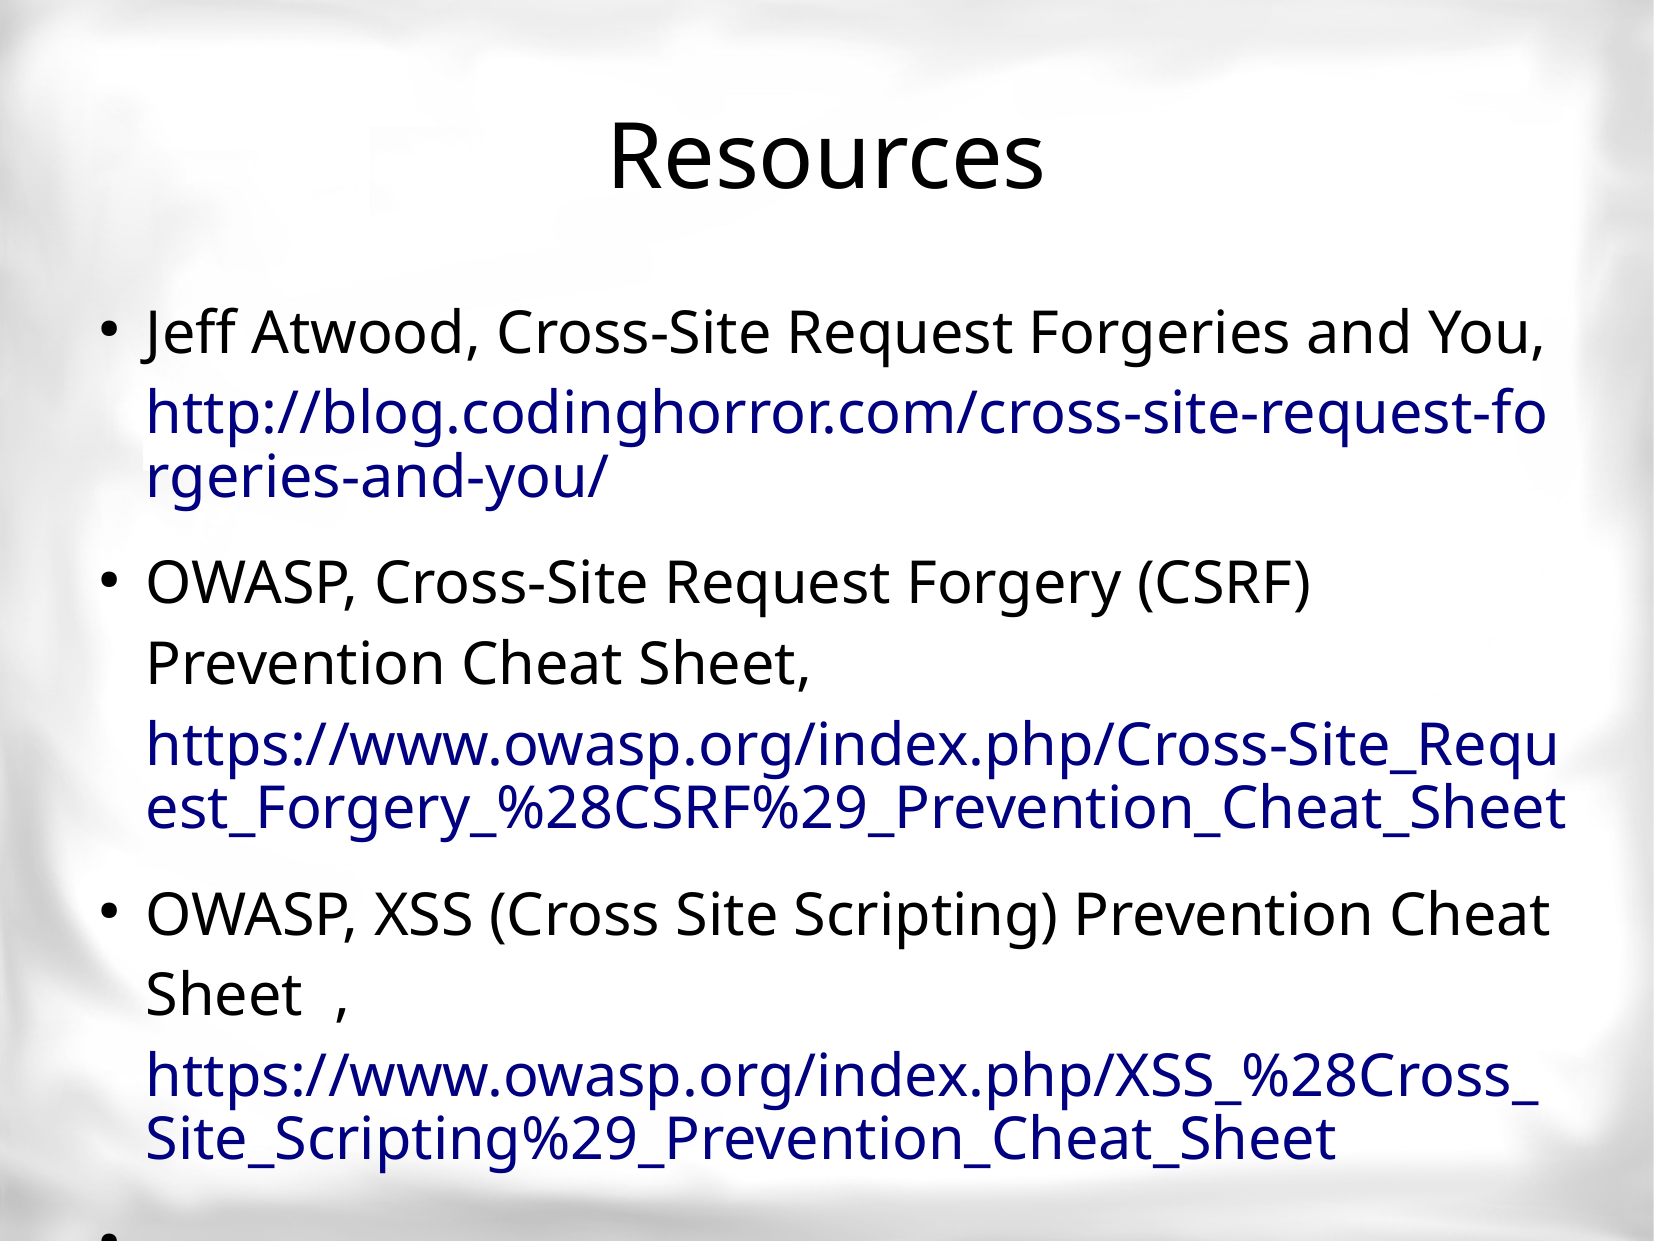

# Resources
Jeff Atwood, Cross-Site Request Forgeries and You, http://blog.codinghorror.com/cross-site-request-forgeries-and-you/
OWASP, Cross-Site Request Forgery (CSRF) Prevention Cheat Sheet, https://www.owasp.org/index.php/Cross-Site_Request_Forgery_%28CSRF%29_Prevention_Cheat_Sheet
OWASP, XSS (Cross Site Scripting) Prevention Cheat Sheet , https://www.owasp.org/index.php/XSS_%28Cross_Site_Scripting%29_Prevention_Cheat_Sheet